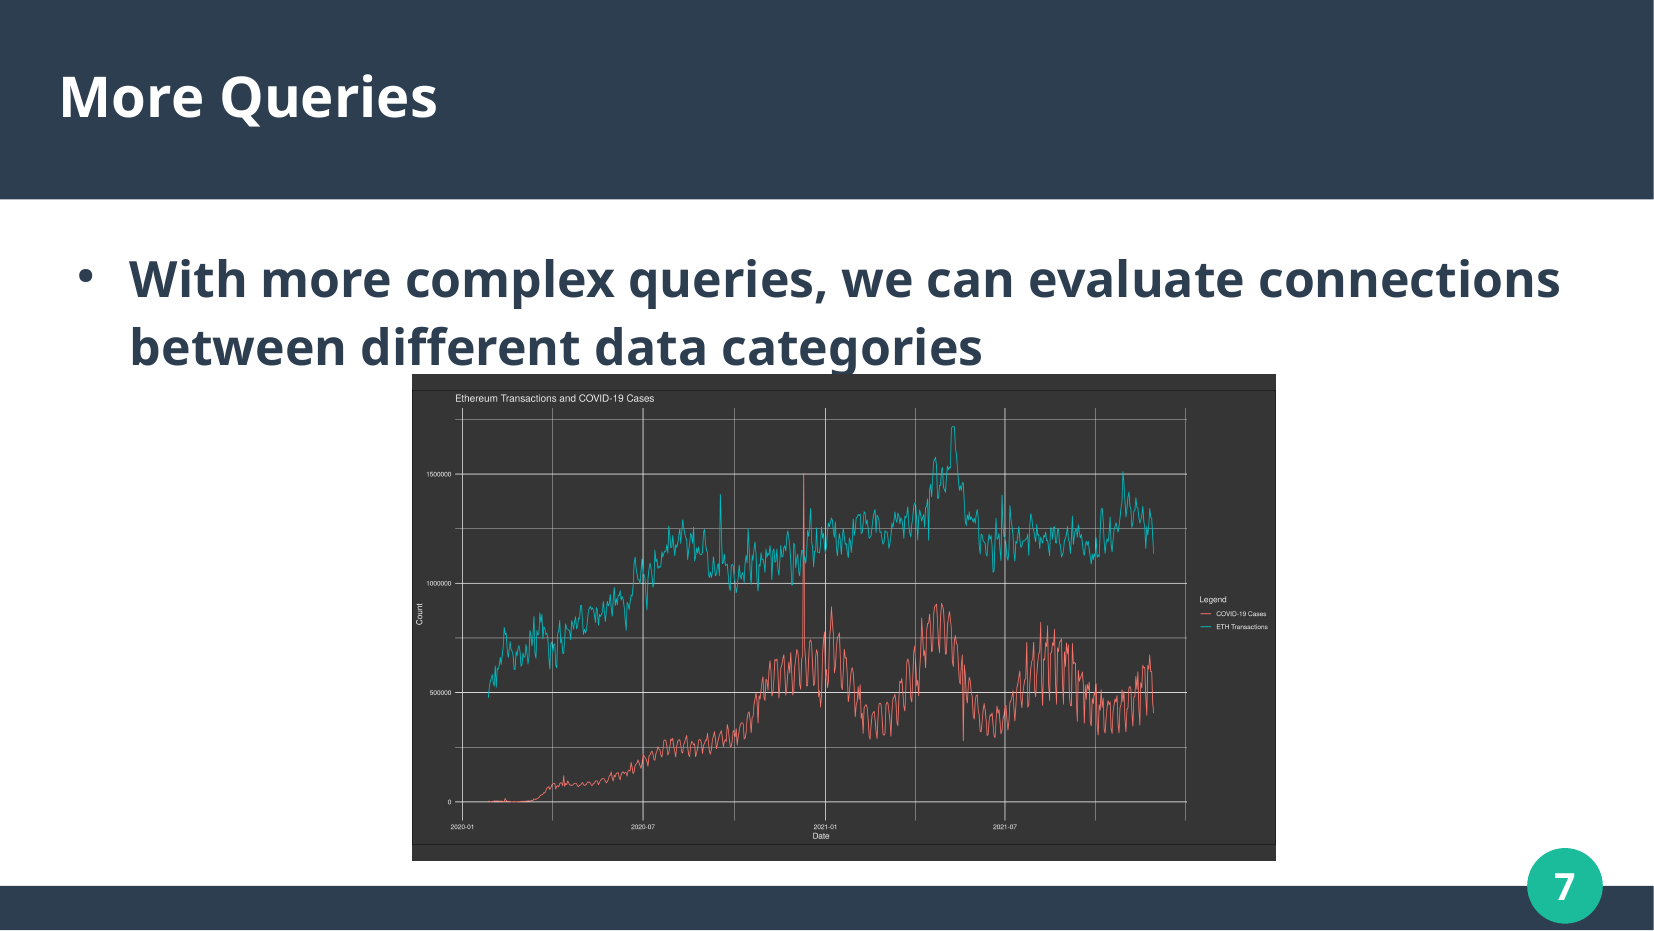

# More Queries
With more complex queries, we can evaluate connections between different data categories